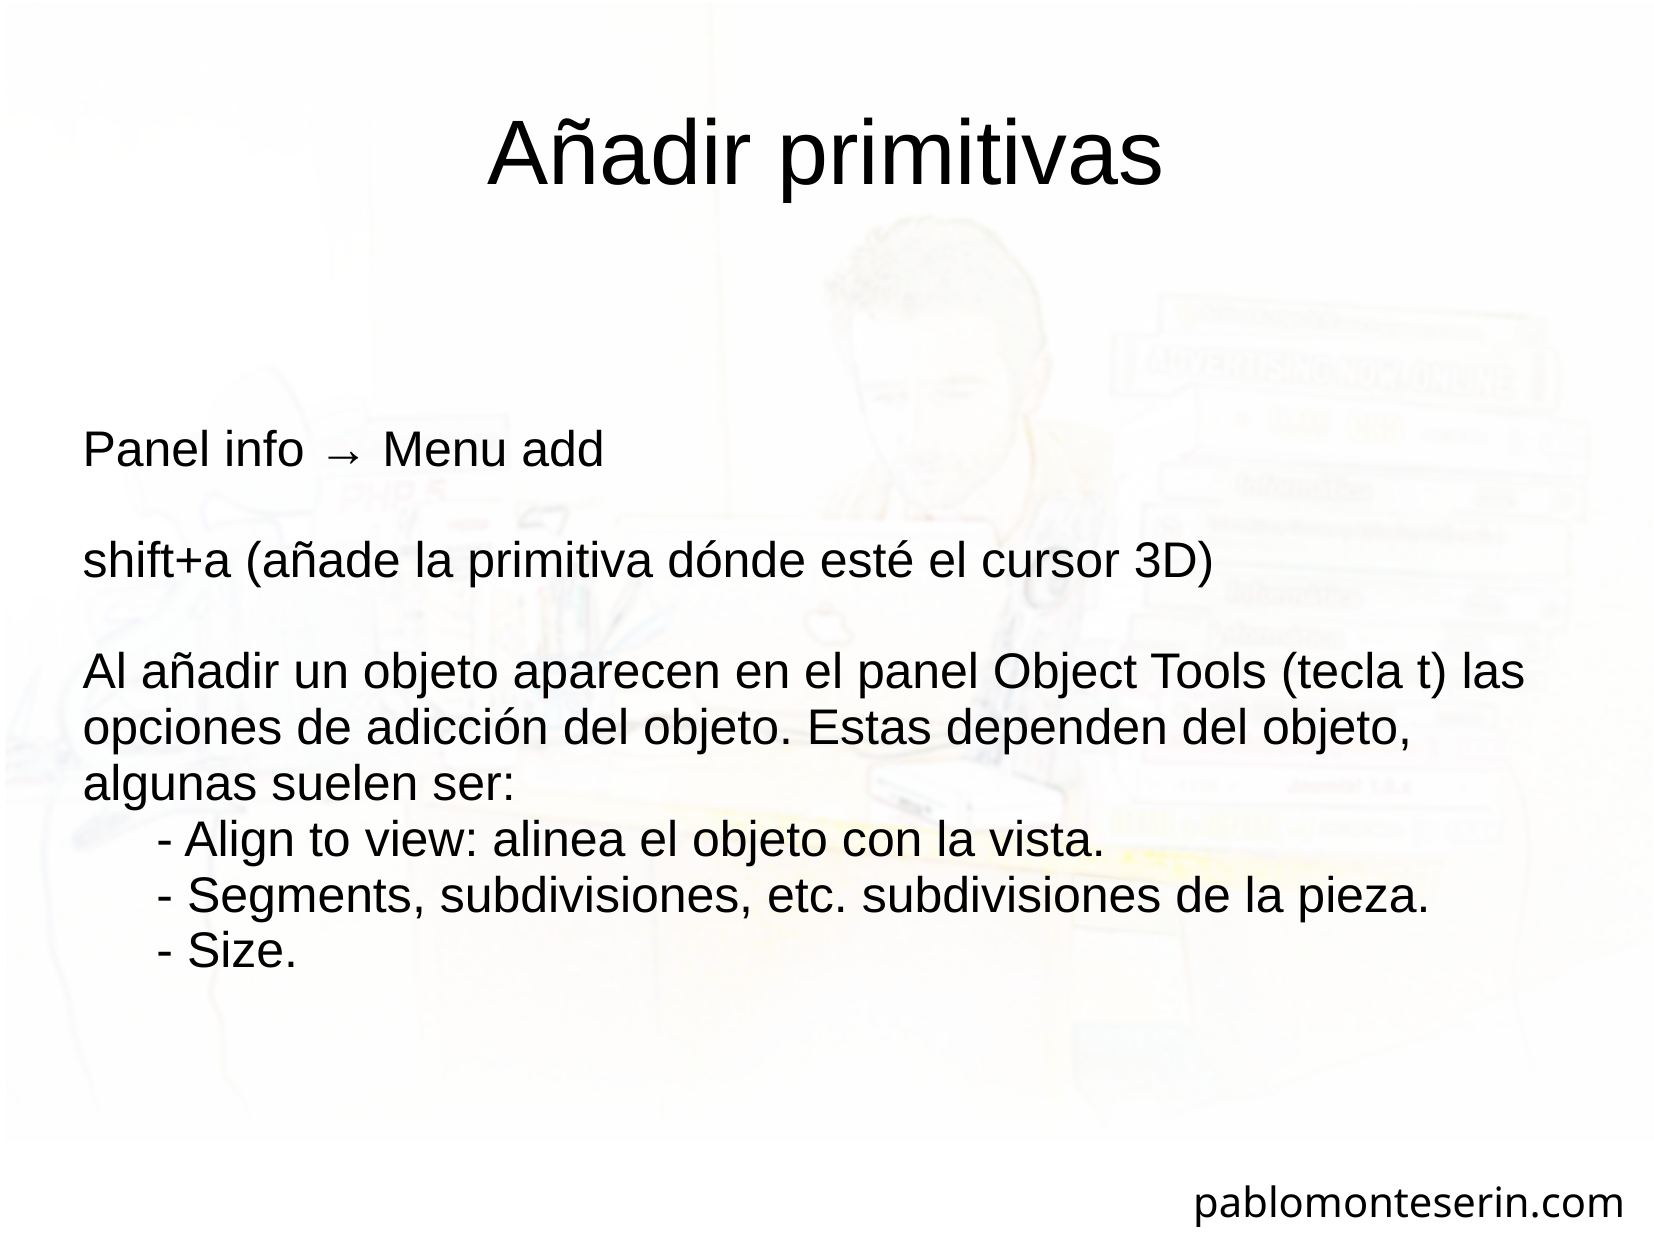

# Añadir primitivas
Panel info → Menu add
shift+a (añade la primitiva dónde esté el cursor 3D)
Al añadir un objeto aparecen en el panel Object Tools (tecla t) las opciones de adicción del objeto. Estas dependen del objeto, algunas suelen ser:
	- Align to view: alinea el objeto con la vista.
	- Segments, subdivisiones, etc. subdivisiones de la pieza.
	- Size.